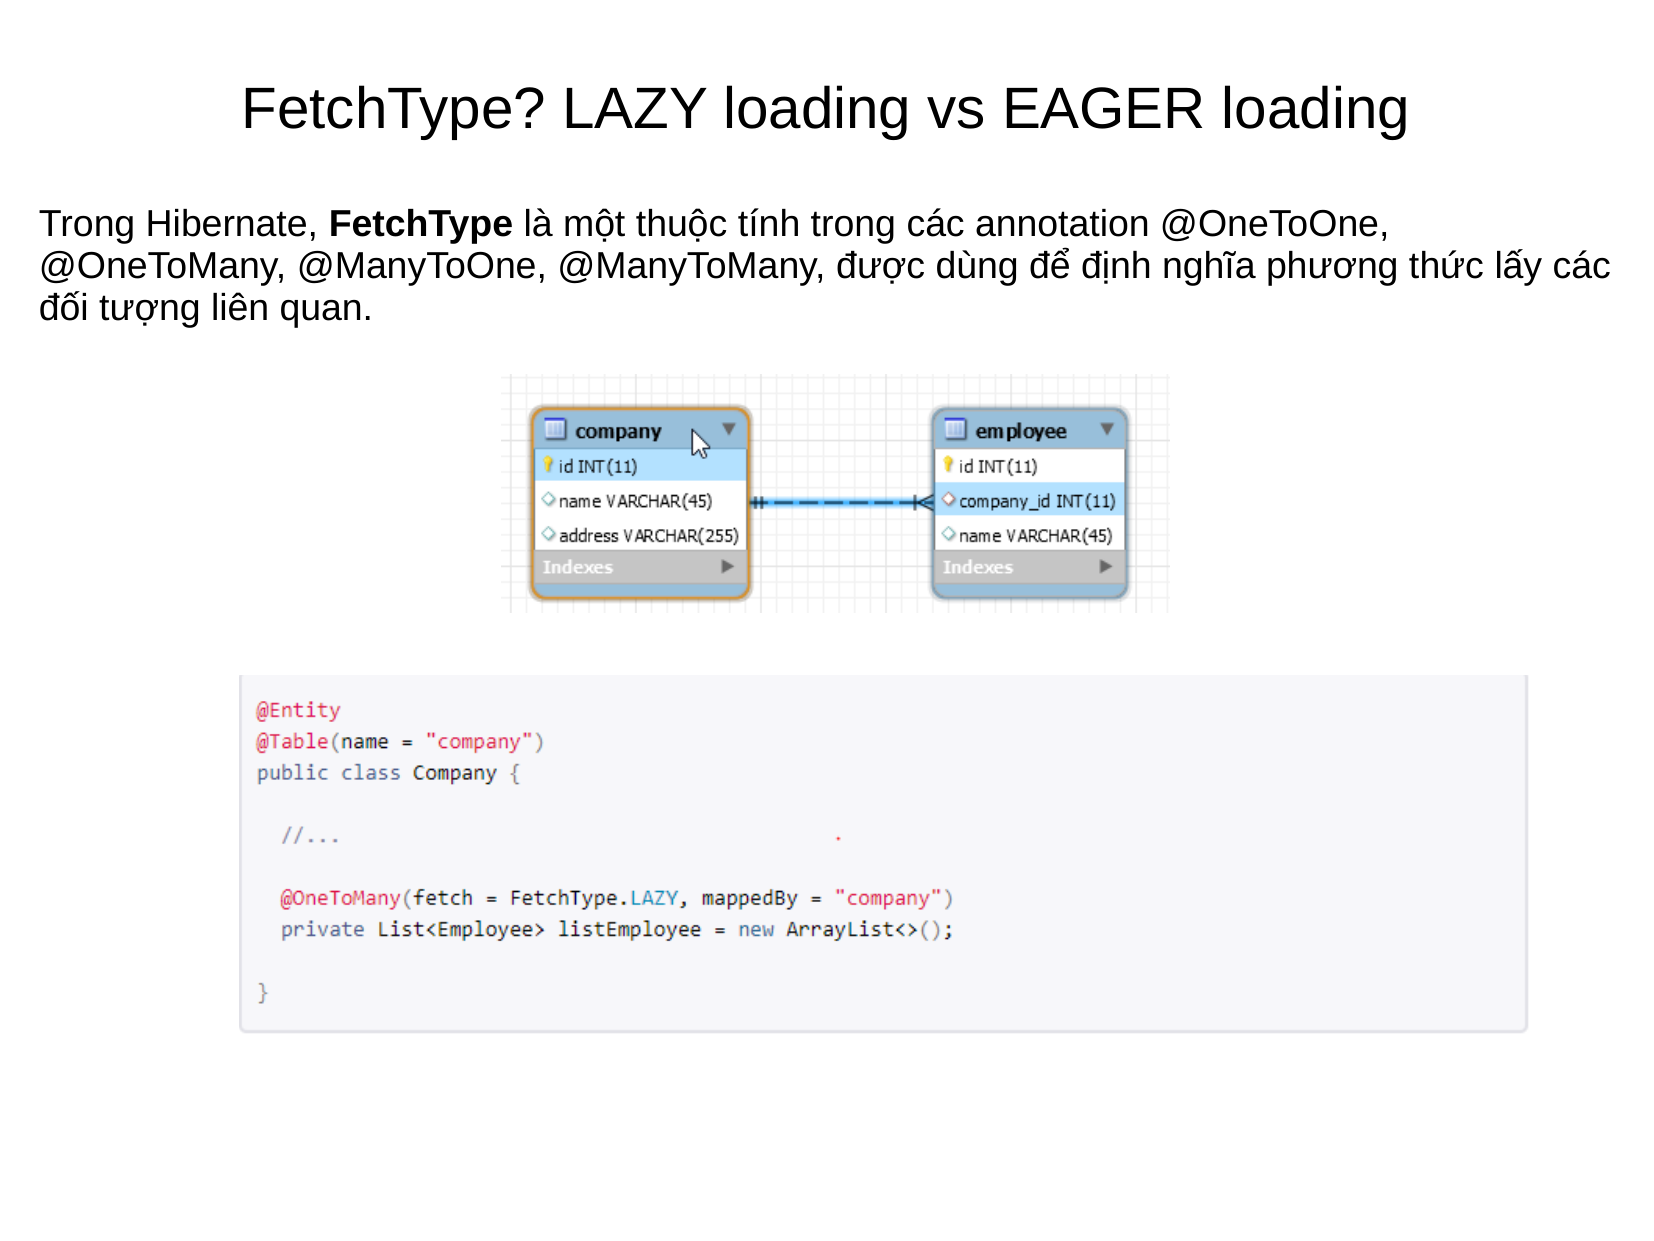

# FetchType? LAZY loading vs EAGER loading
Trong Hibernate, FetchType là một thuộc tính trong các annotation @OneToOne, @OneToMany, @ManyToOne, @ManyToMany, được dùng để định nghĩa phương thức lấy các đối tượng liên quan.